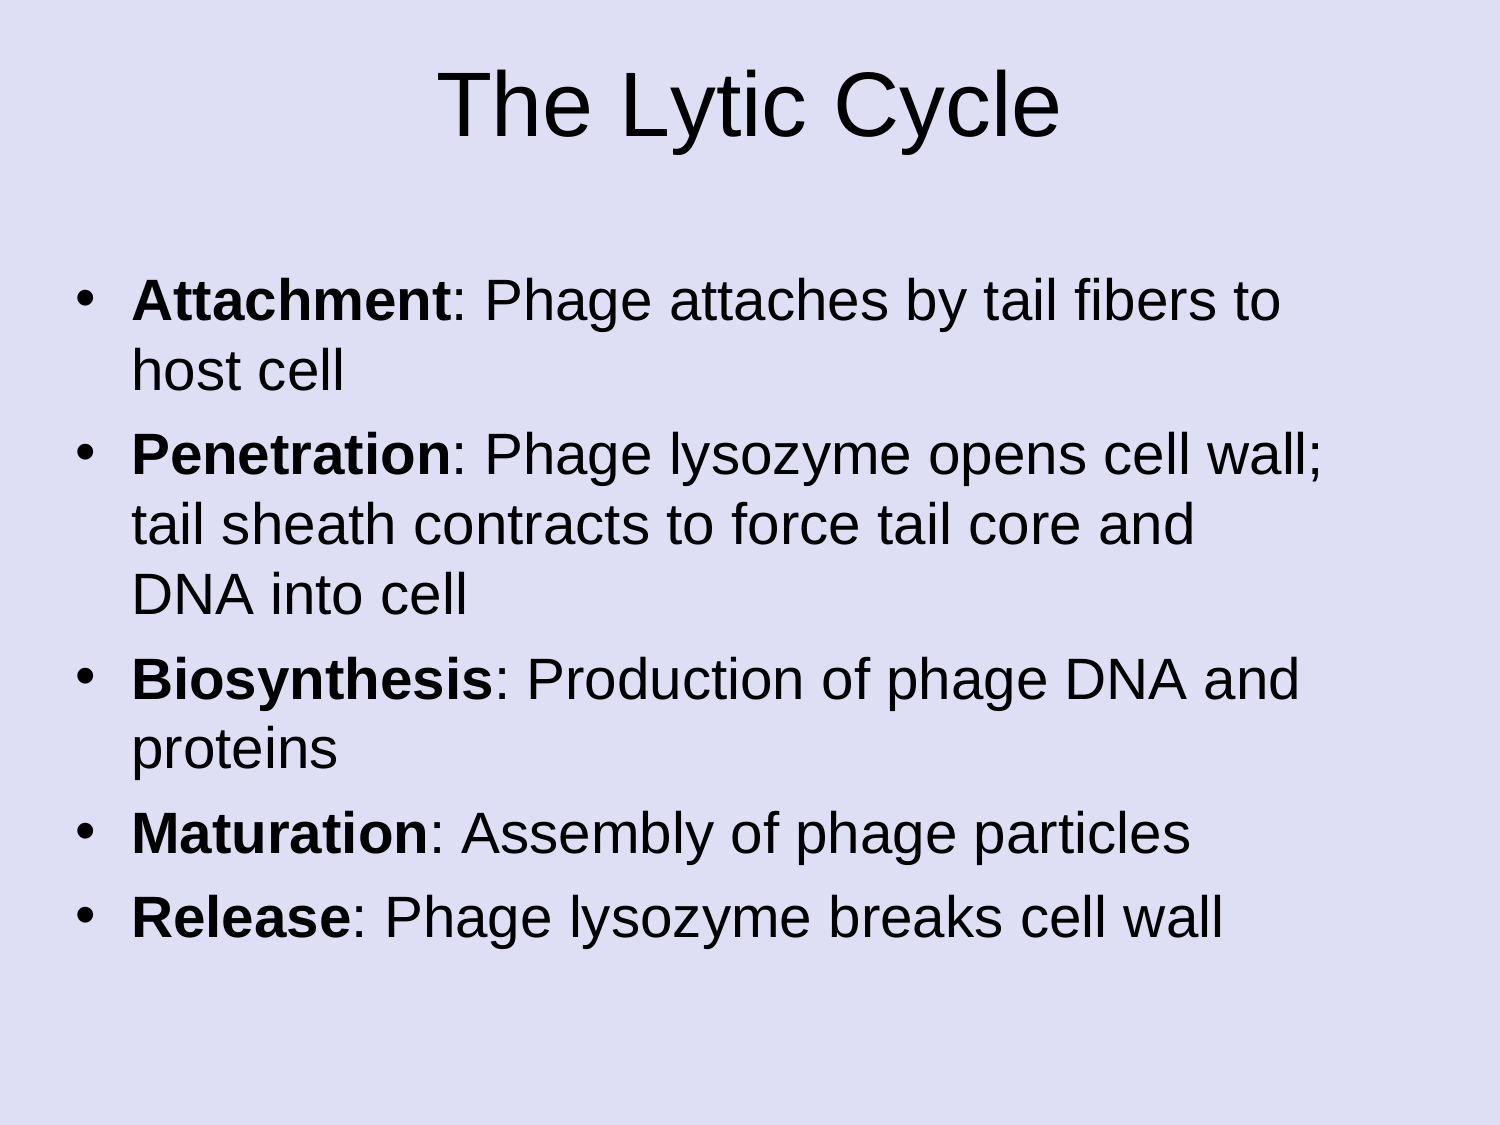

# The Lytic Cycle
Attachment: Phage attaches by tail fibers to host cell
Penetration: Phage lysozyme opens cell wall; tail sheath contracts to force tail core and DNA into cell
Biosynthesis: Production of phage DNA and proteins
Maturation: Assembly of phage particles
Release: Phage lysozyme breaks cell wall